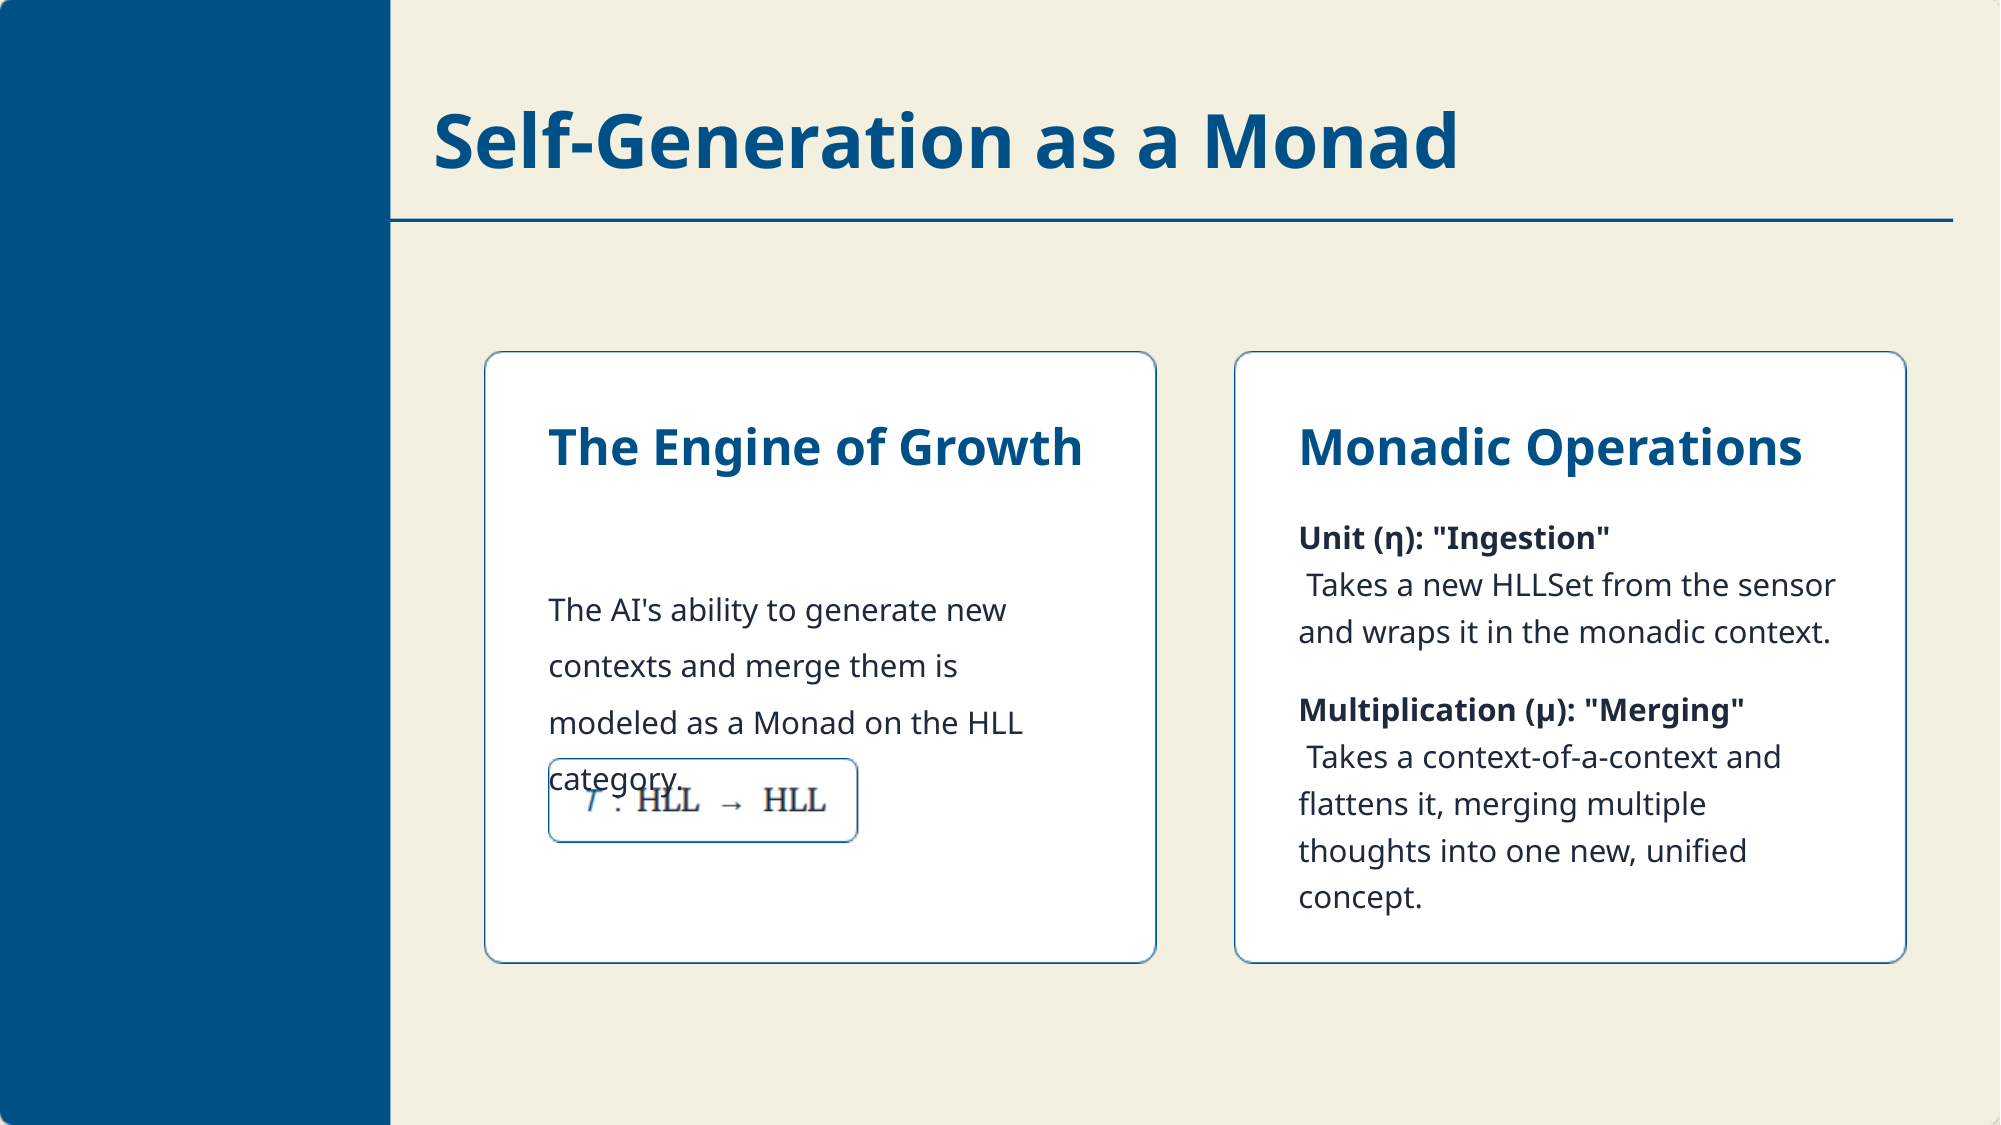

Self-Generation as a Monad
The Engine of Growth
Monadic Operations
Unit (η): "Ingestion"
 Takes a new HLLSet from the sensor and wraps it in the monadic context.
The AI's ability to generate new contexts and merge them is modeled as a Monad on the HLL category.
Multiplication (μ): "Merging"
 Takes a context-of-a-context and flattens it, merging multiple thoughts into one new, unified concept.